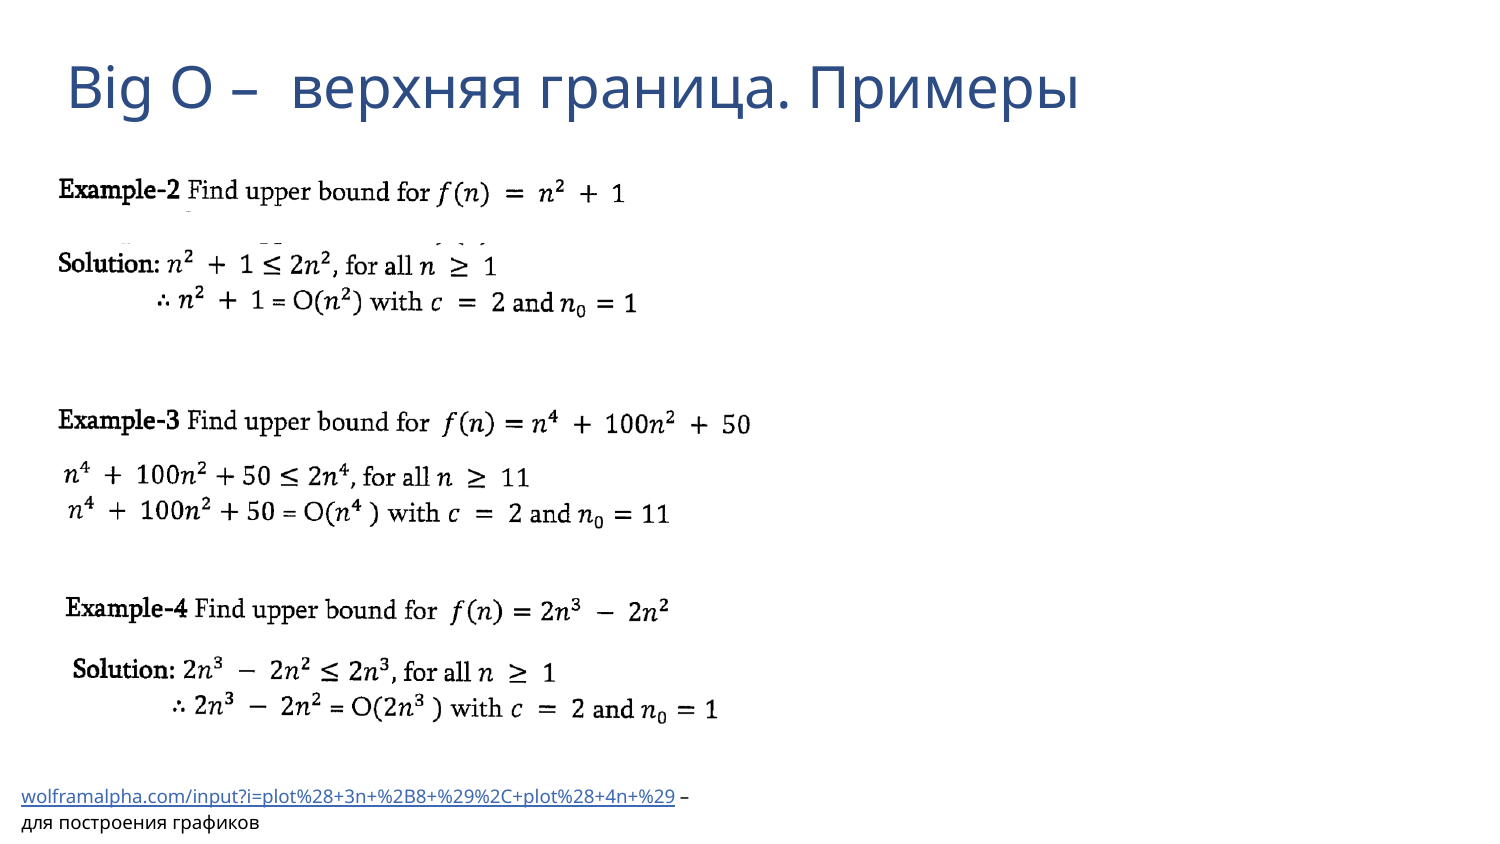

# Big O – верхняя граница. Примеры
wolframalpha.com/input?i=plot%28+3n+%2B8+%29%2C+plot%28+4n+%29 –
для построения графиков